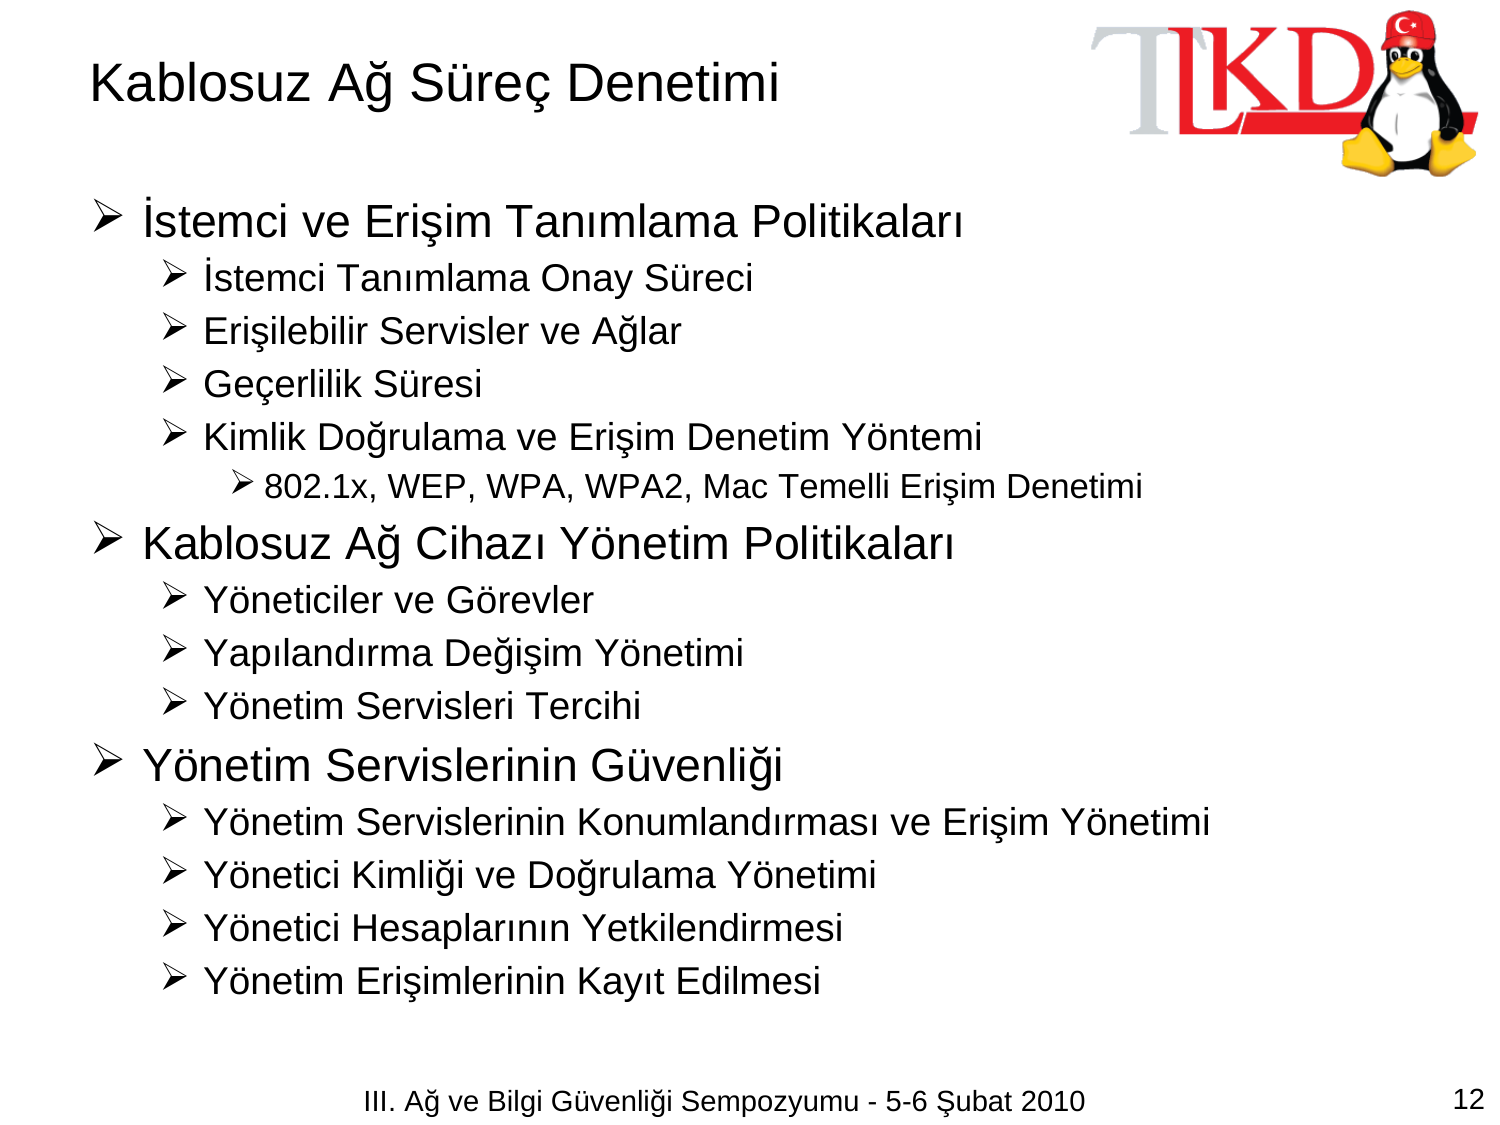

# Kablosuz Ağ Süreç Denetimi
İstemci ve Erişim Tanımlama Politikaları
İstemci Tanımlama Onay Süreci
Erişilebilir Servisler ve Ağlar
Geçerlilik Süresi
Kimlik Doğrulama ve Erişim Denetim Yöntemi
802.1x, WEP, WPA, WPA2, Mac Temelli Erişim Denetimi
Kablosuz Ağ Cihazı Yönetim Politikaları
Yöneticiler ve Görevler
Yapılandırma Değişim Yönetimi
Yönetim Servisleri Tercihi
Yönetim Servislerinin Güvenliği
Yönetim Servislerinin Konumlandırması ve Erişim Yönetimi
Yönetici Kimliği ve Doğrulama Yönetimi
Yönetici Hesaplarının Yetkilendirmesi
Yönetim Erişimlerinin Kayıt Edilmesi
12